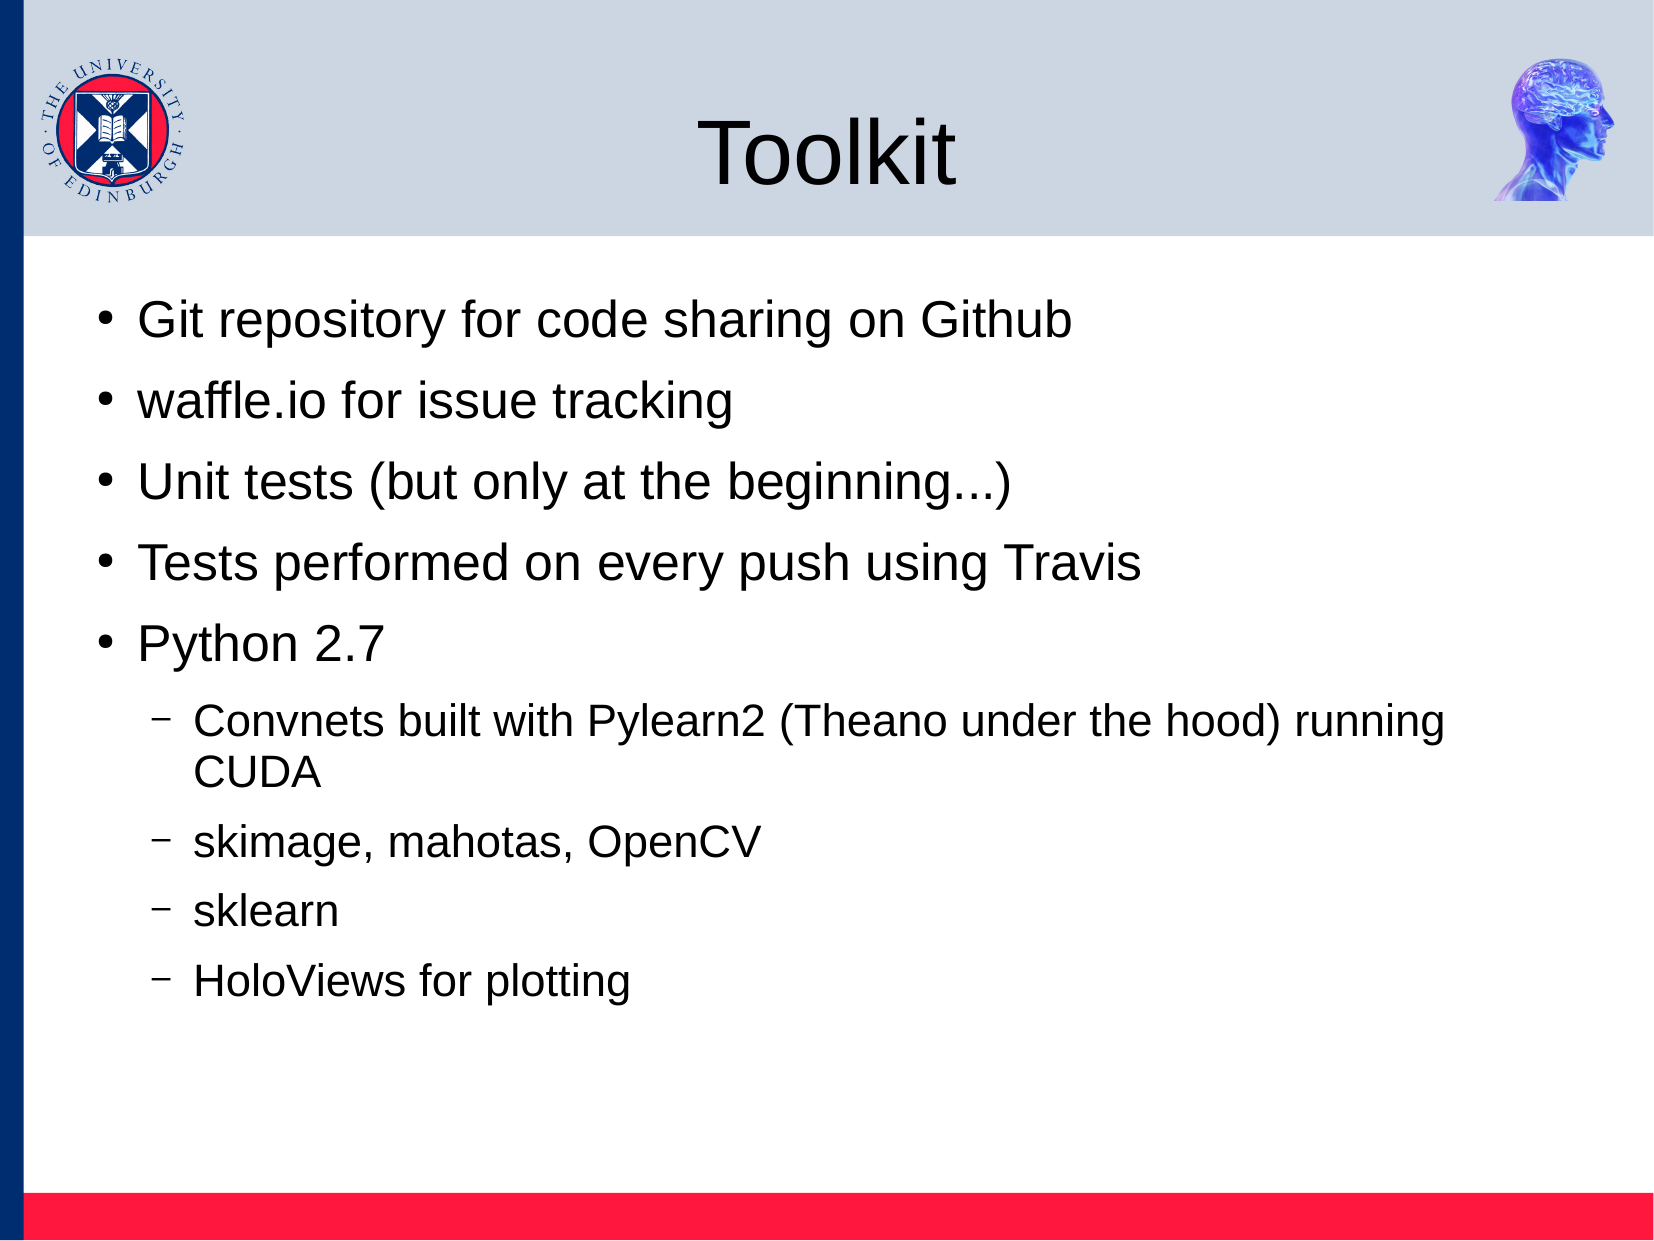

# Toolkit
Git repository for code sharing on Github
waffle.io for issue tracking
Unit tests (but only at the beginning...)
Tests performed on every push using Travis
Python 2.7
Convnets built with Pylearn2 (Theano under the hood) running CUDA
skimage, mahotas, OpenCV
sklearn
HoloViews for plotting